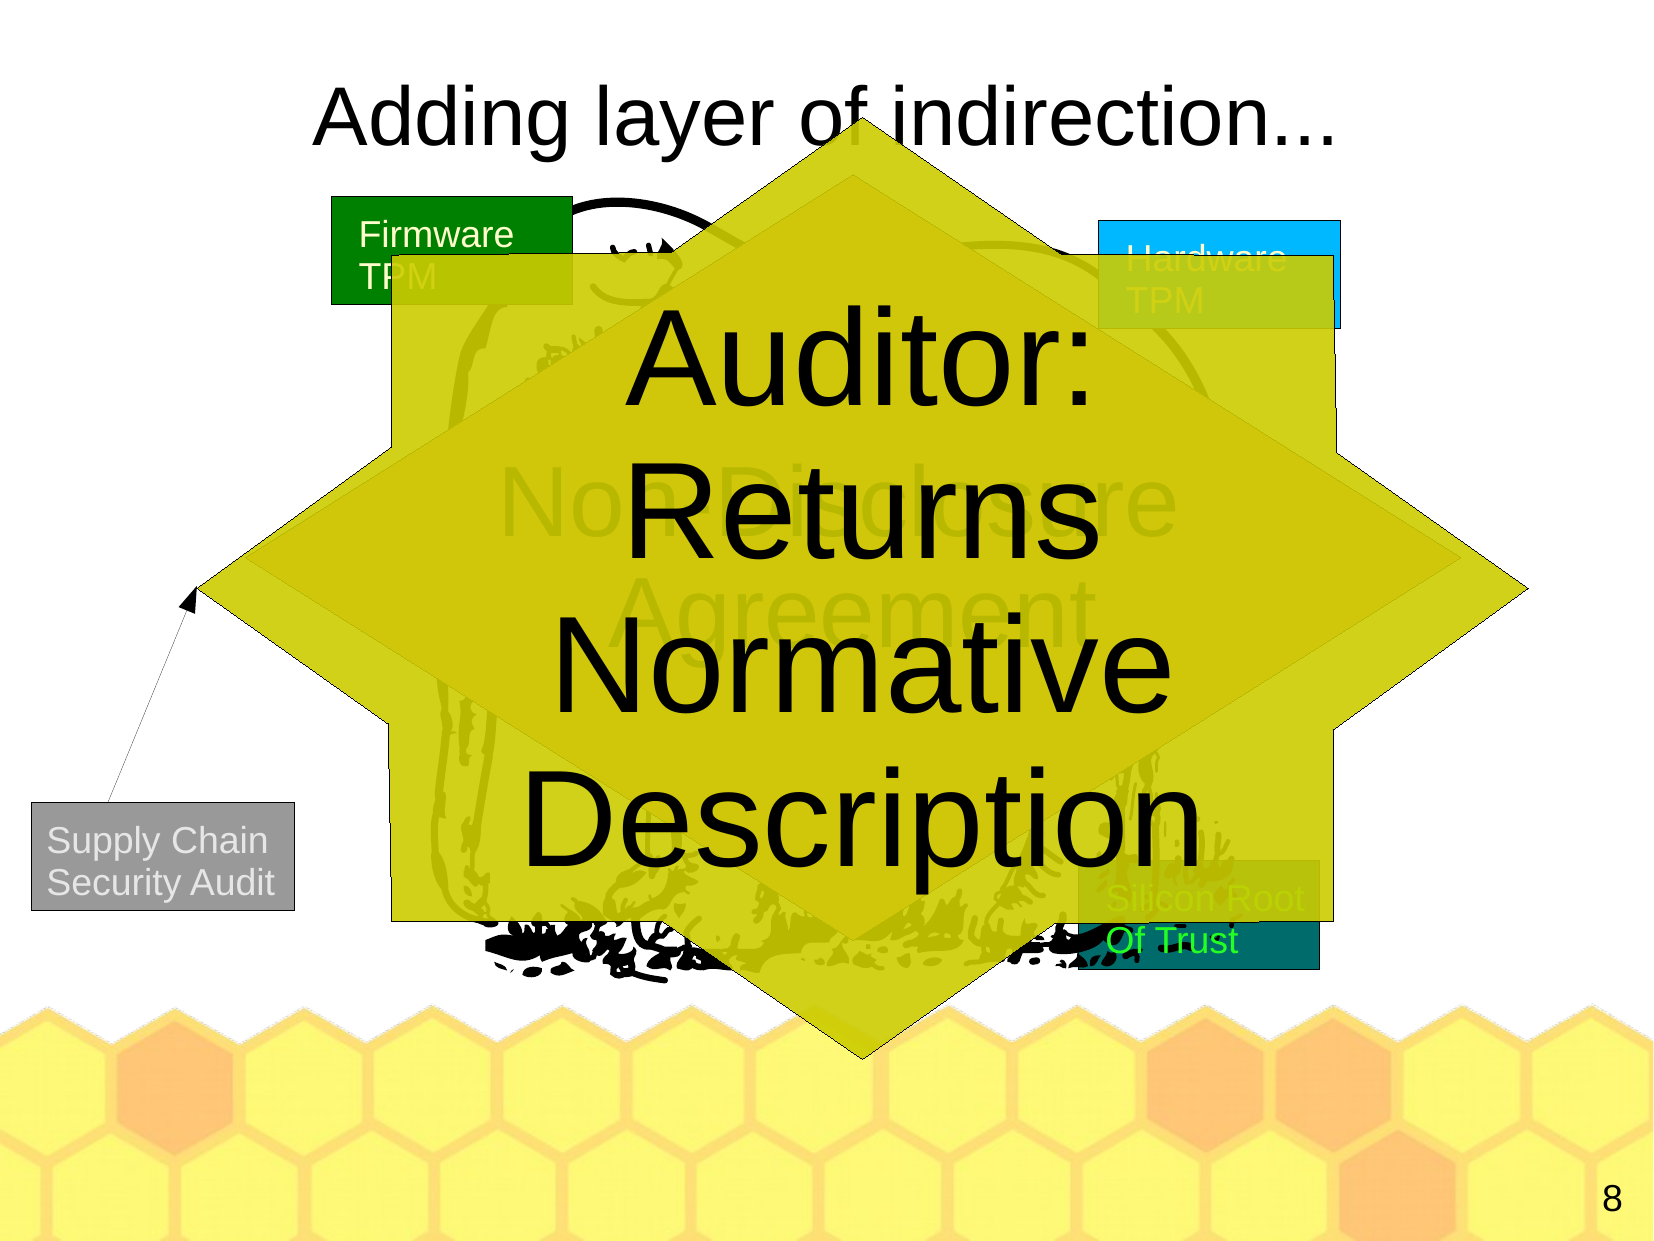

# Adding layer of indirection...
Auditor:
Returns
Normative
Description
Non-Disclosure
Agreement
Firmware
TPM
Hardware
TPM
Supply Chain
Security Audit
Silicon Root
Of Trust